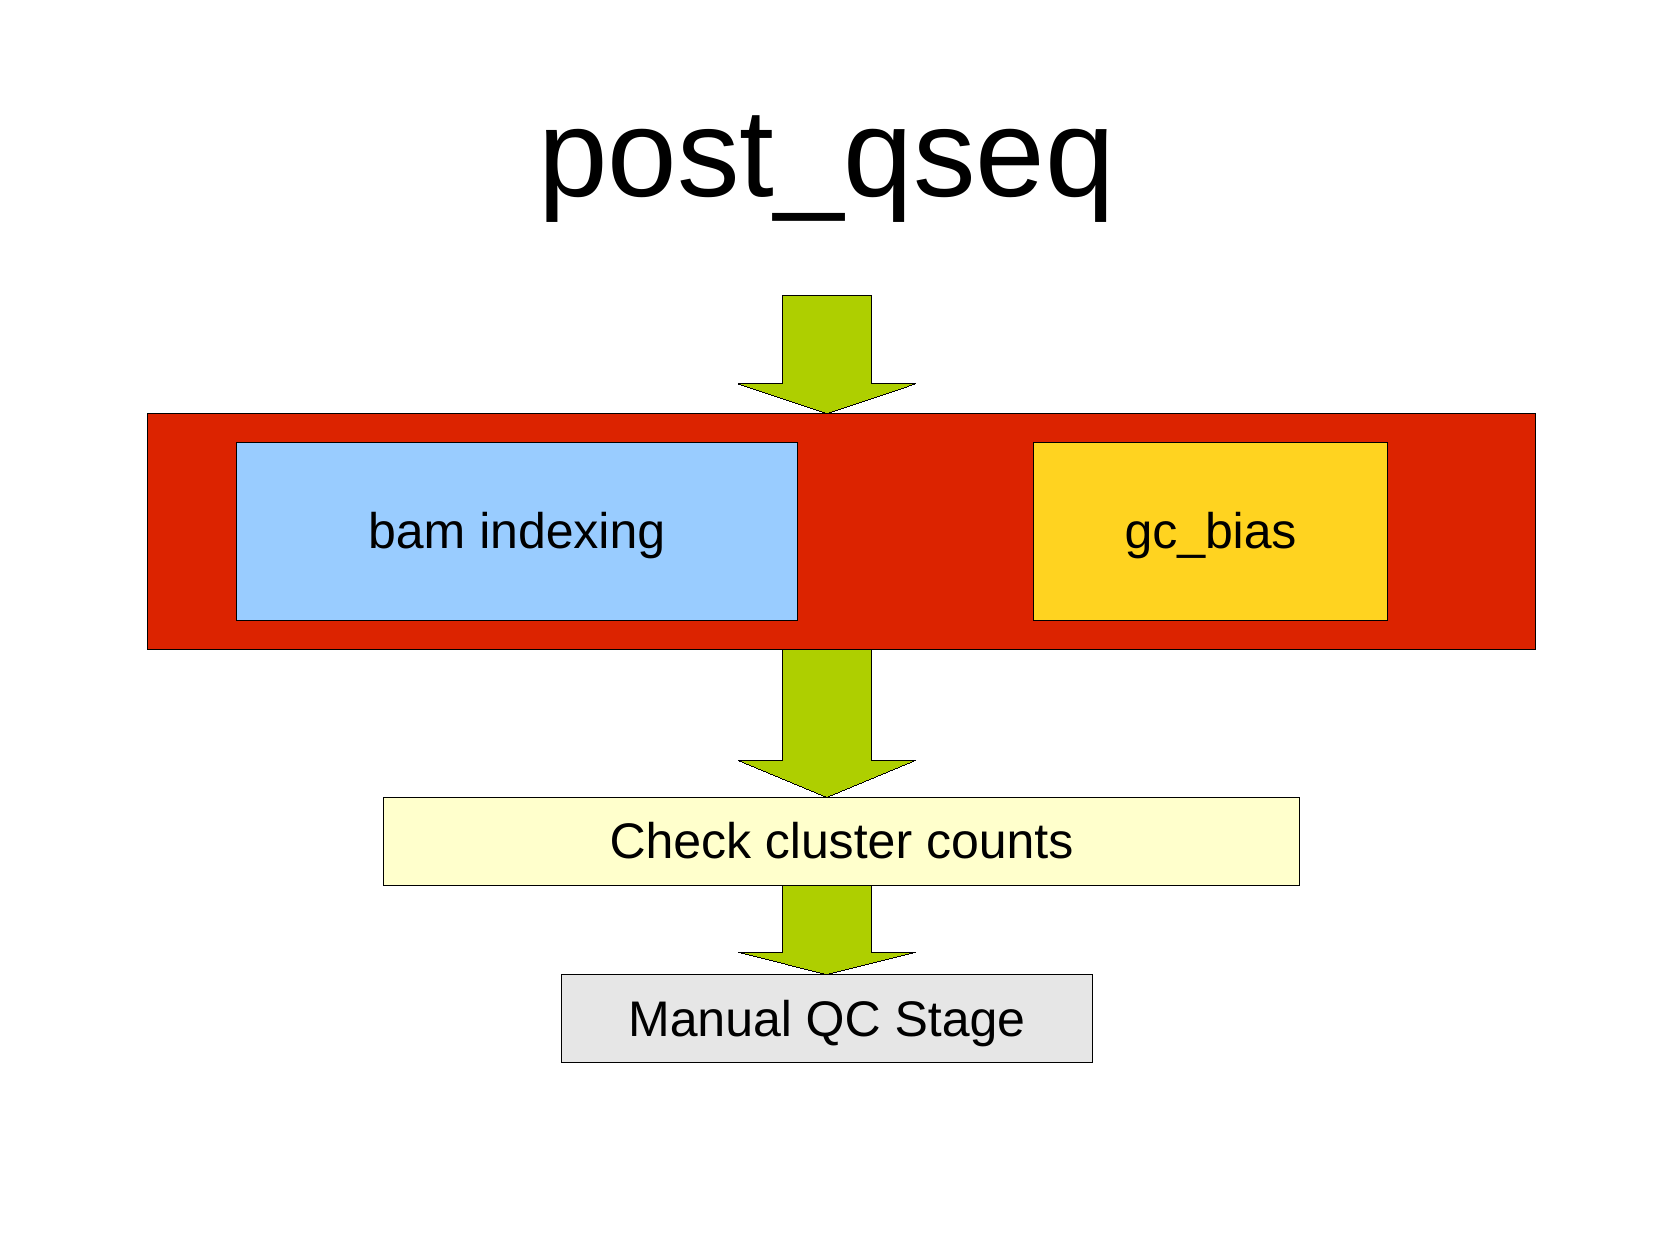

# post_qseq
bam indexing
gc_bias
Check cluster counts
Manual QC Stage